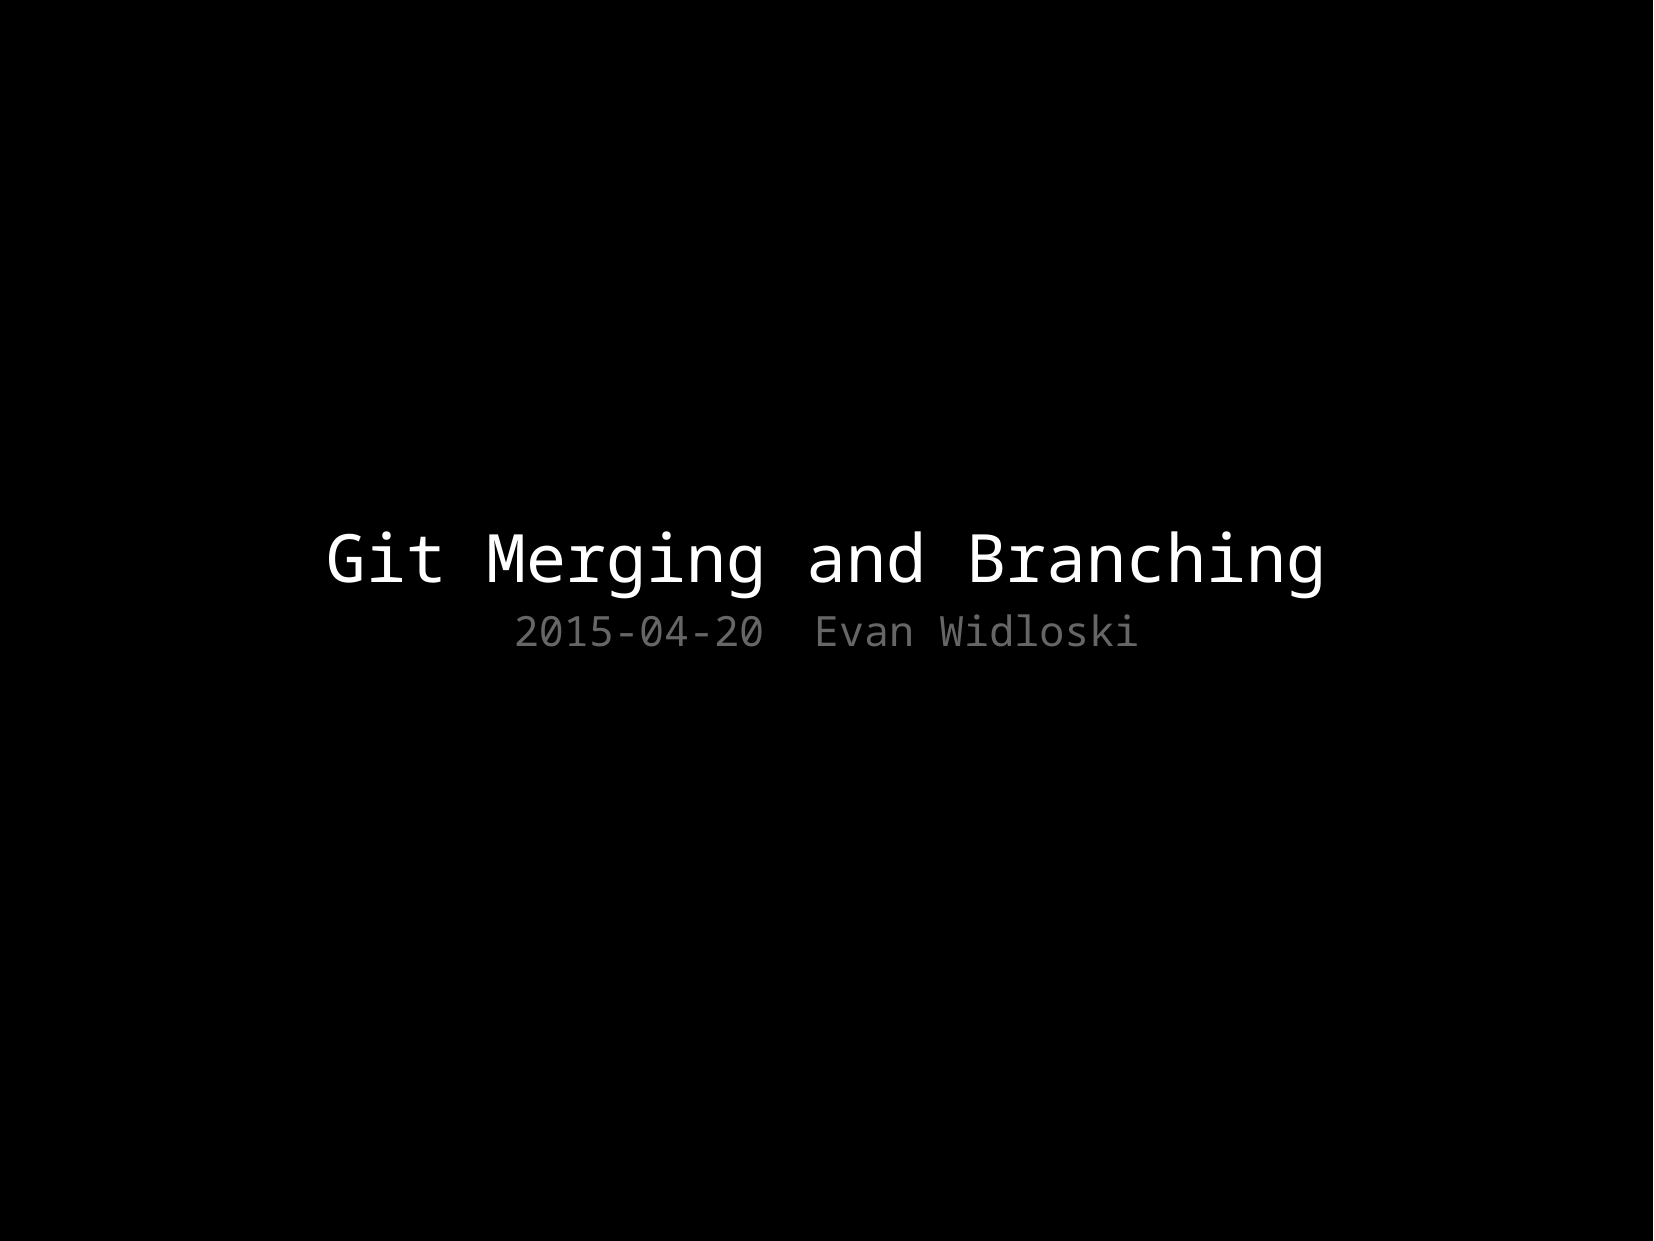

# Git Merging and Branching
2015-04-20 Evan Widloski